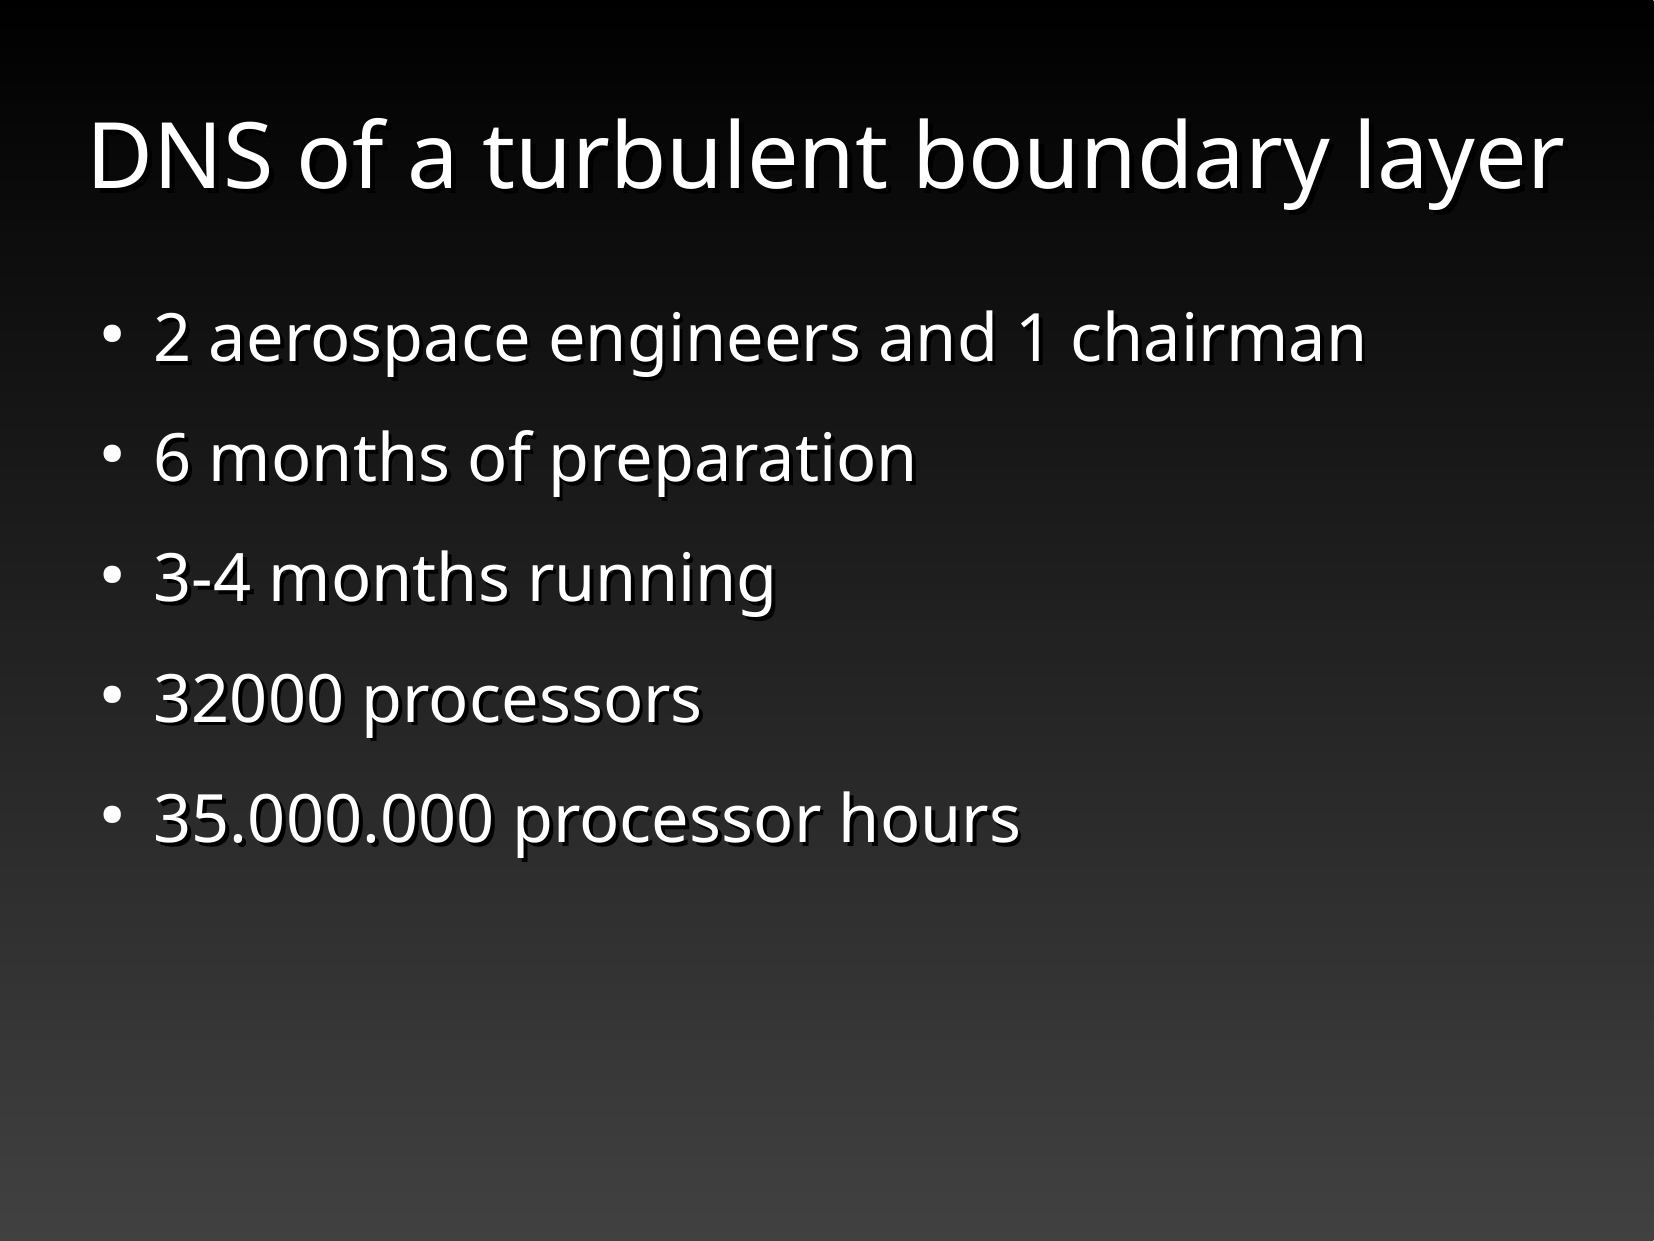

# DNS of a turbulent boundary layer
2 aerospace engineers and 1 chairman
6 months of preparation
3-4 months running
32000 processors
35.000.000 processor hours